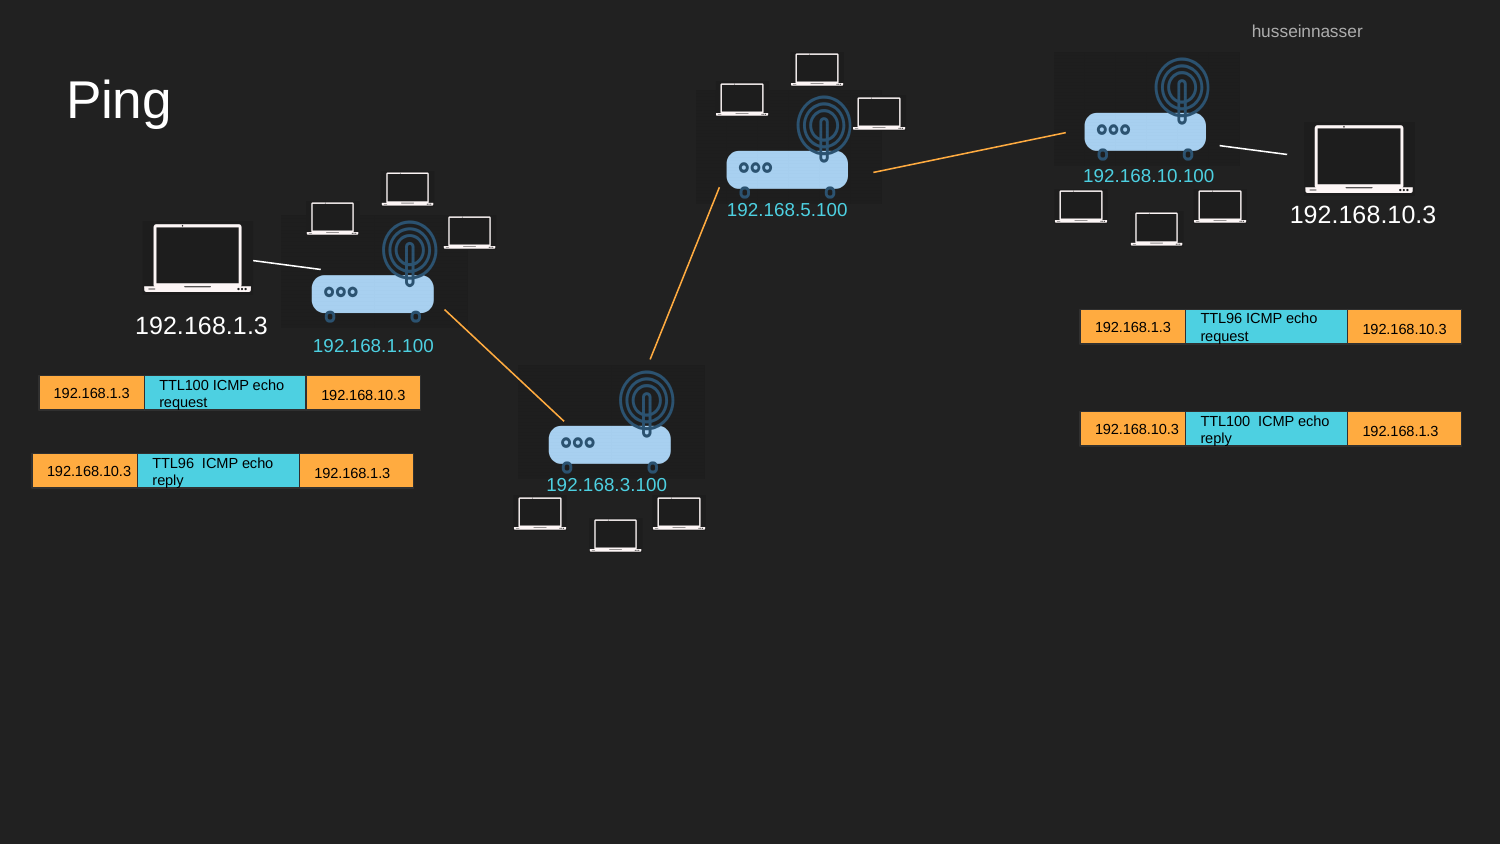

husseinnasser
# Ping
192.168.10.100
192.168.5.100
192.168.10.3
192.168.1.3
192.168.10.3
192.168.1.3
TTL96 ICMP echo request
192.168.1.100
192.168.10.3
192.168.1.3
TTL100 ICMP echo request
192.168.1.3
192.168.10.3
TTL100 ICMP echo reply
192.168.1.3
192.168.10.3
TTL96 ICMP echo reply
192.168.3.100